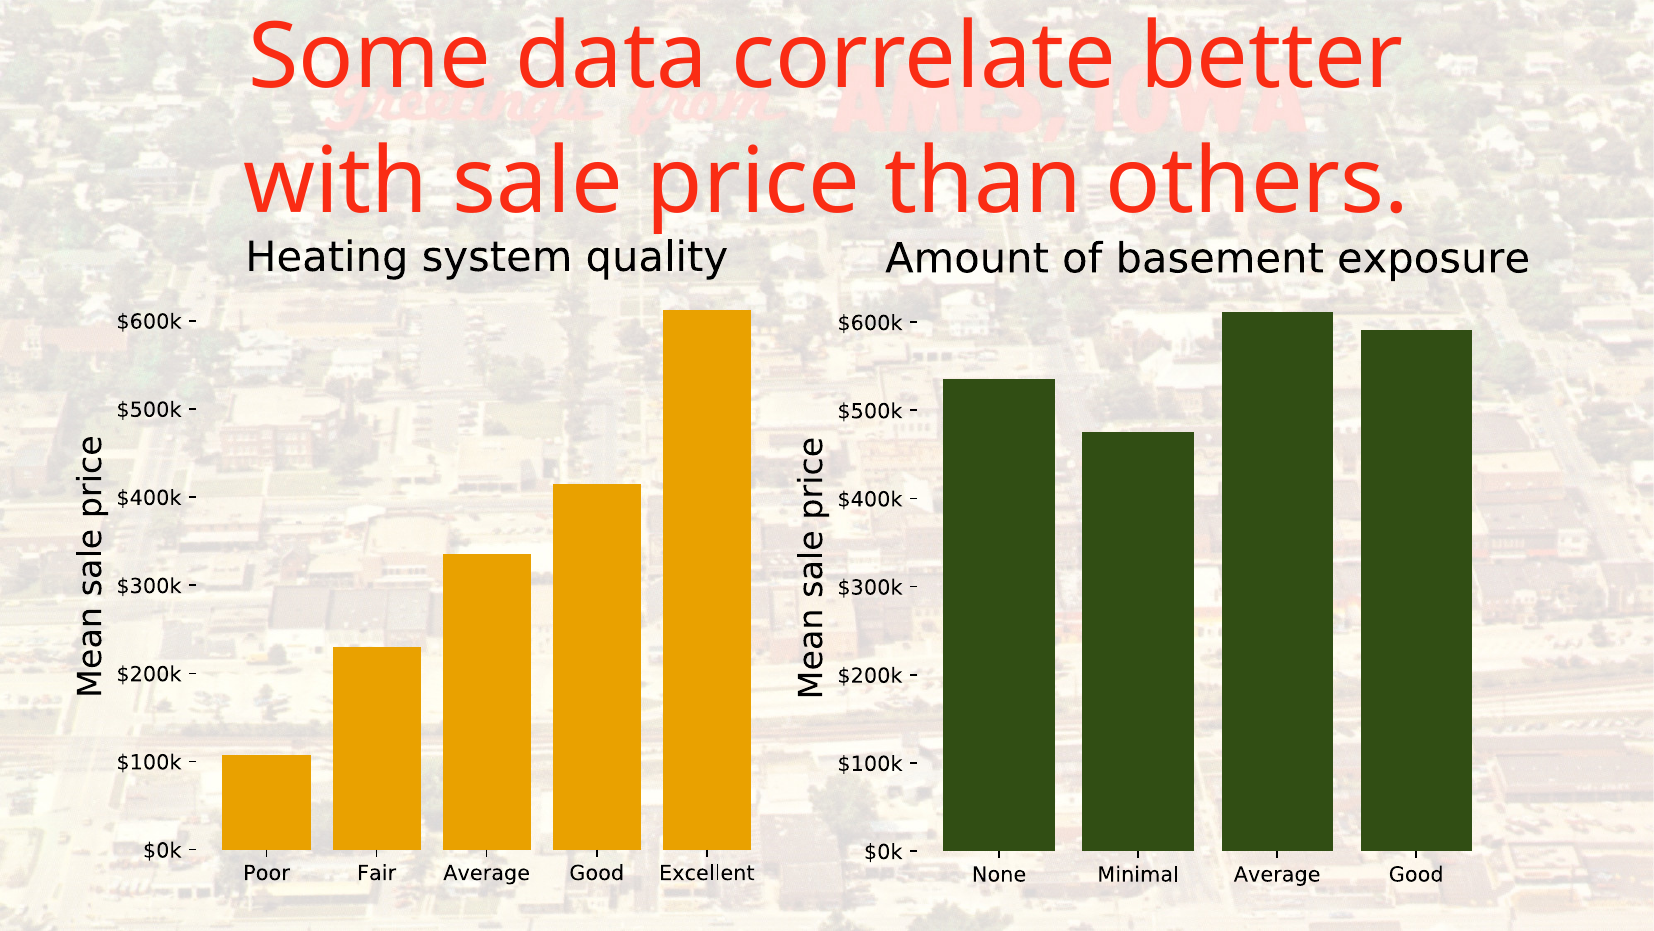

# Some data correlate better with sale price than others.